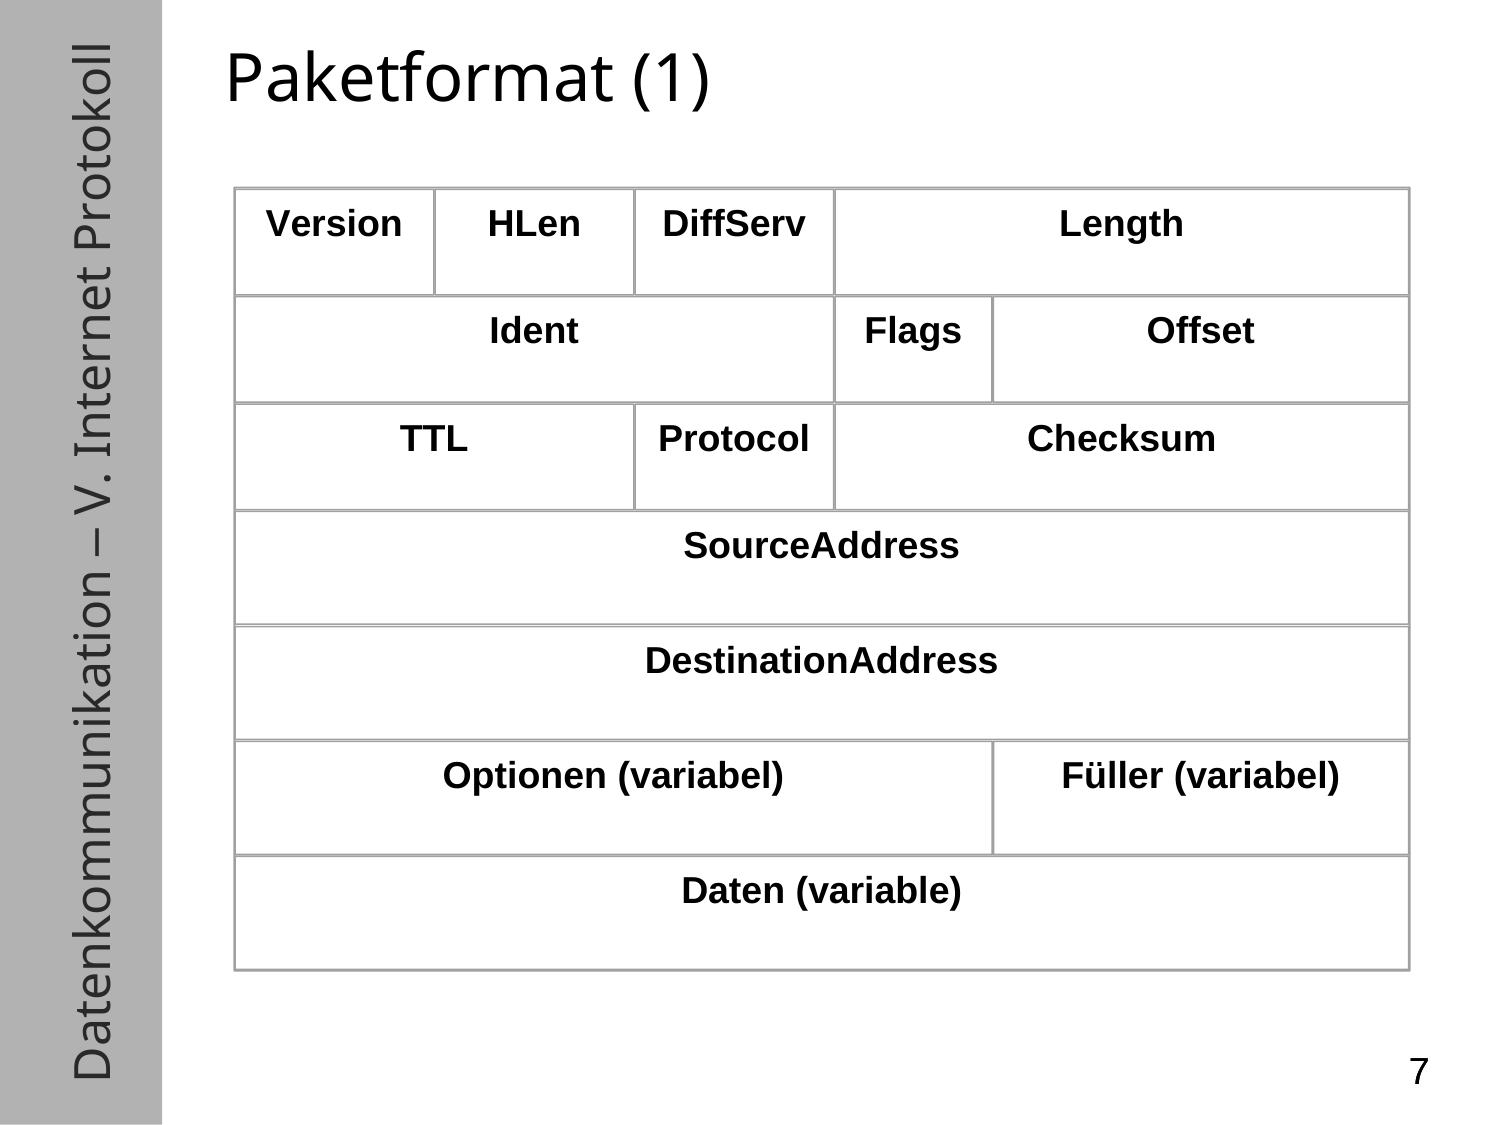

Paketformat (1)
Version
HLen
DiffServ
Length
Ident
Flags
Offset
TTL
Protocol
Checksum
SourceAddress
DestinationAddress
Optionen (variabel)
Füller (variabel)
Daten (variable)
Datenkommunikation – V. Internet Protokoll